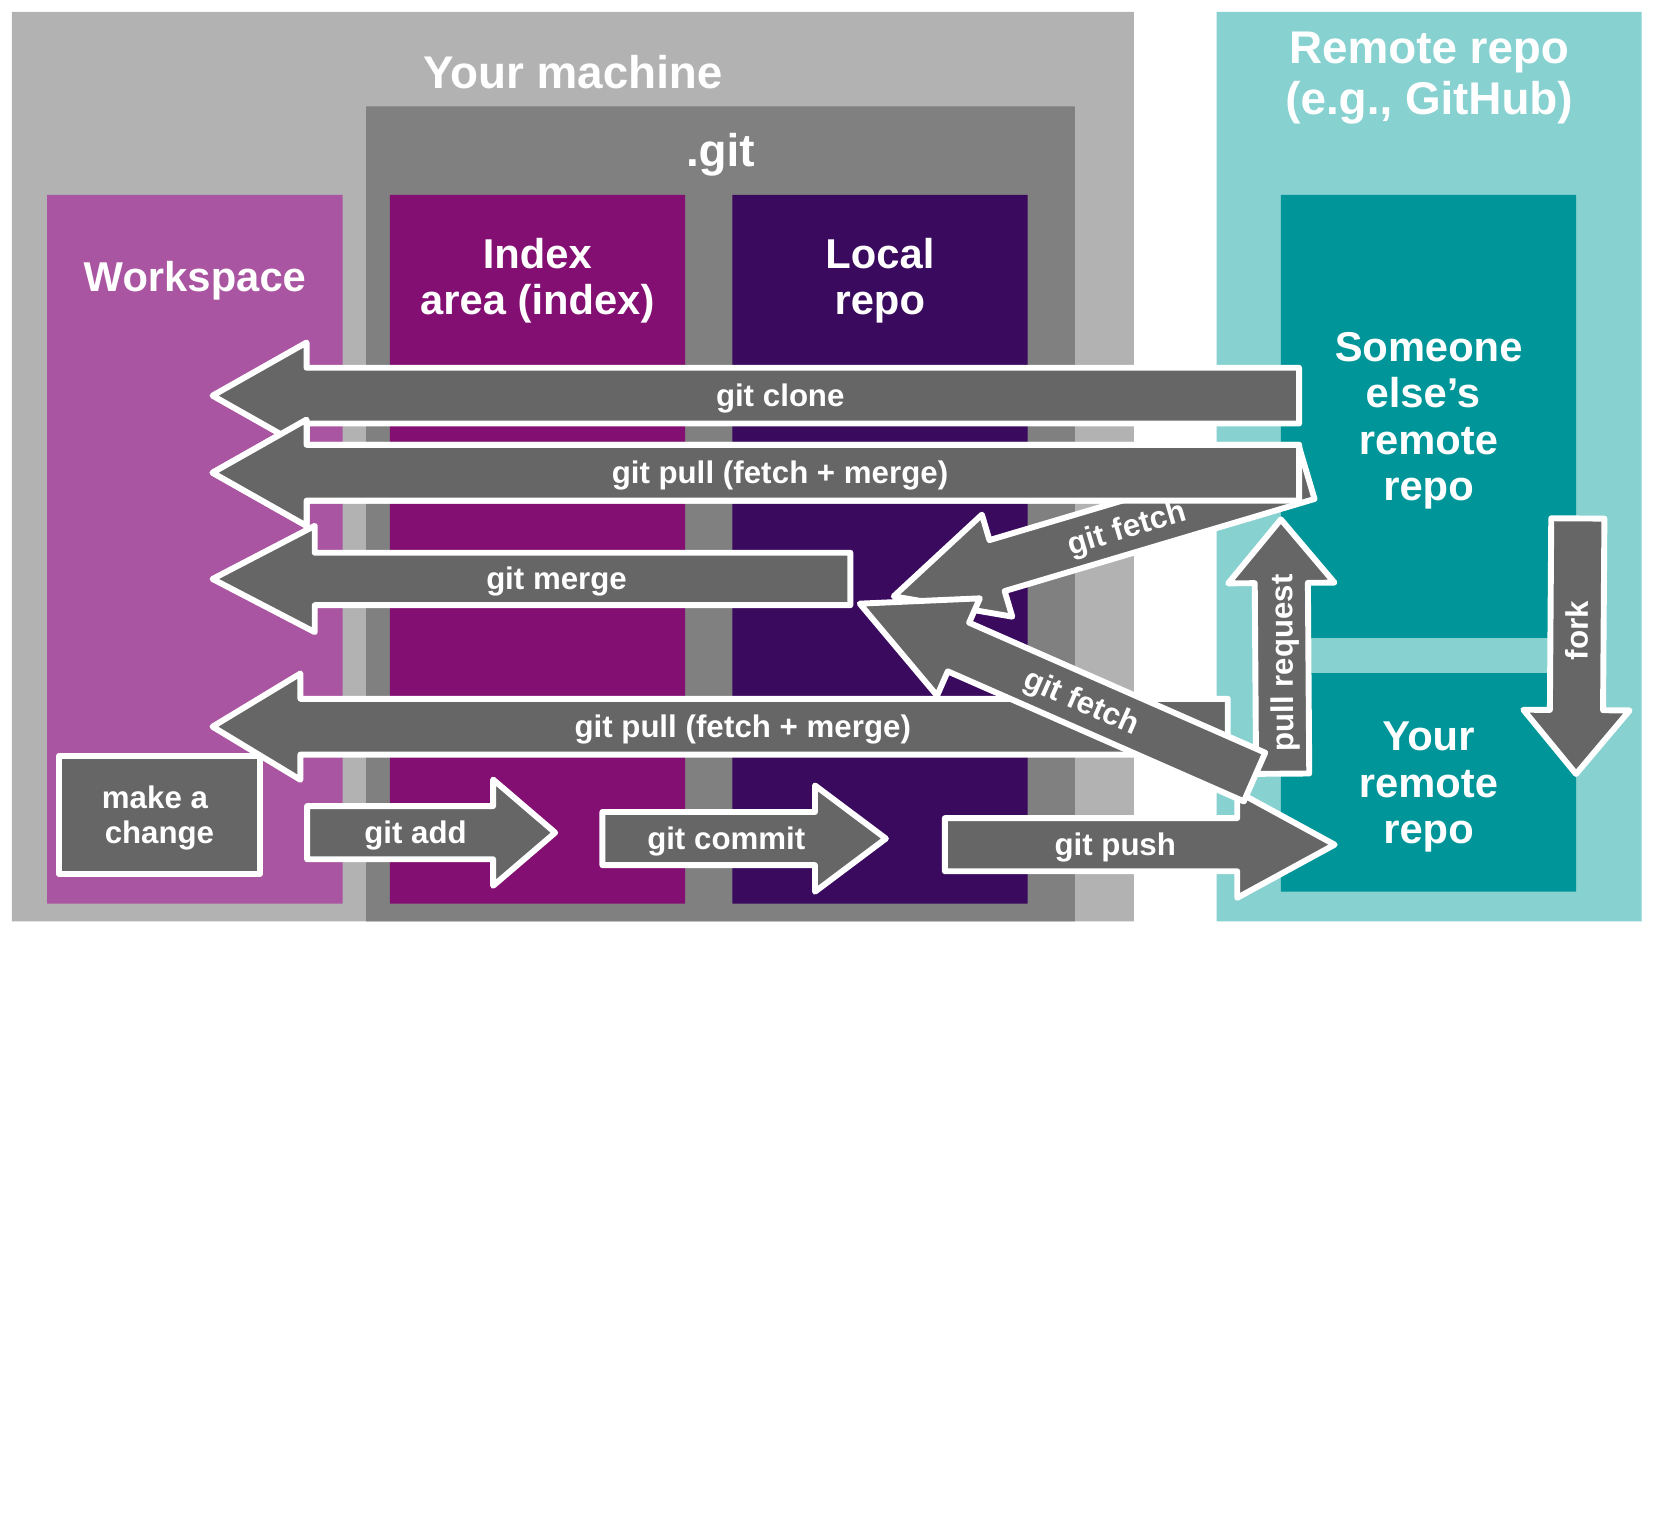

Your machine
Remote repo
(e.g., GitHub)
.git
Workspace
Index
area (index)
Local
repo
Someone
else’s
remote
repo
git clone
git pull (fetch + merge)
git pull (fetch + merge)
git fetch
git merge
fork
pull request
git fetch
Your
remote
repo
git pull (fetch + merge)
make a
change
git add
git commit
git push